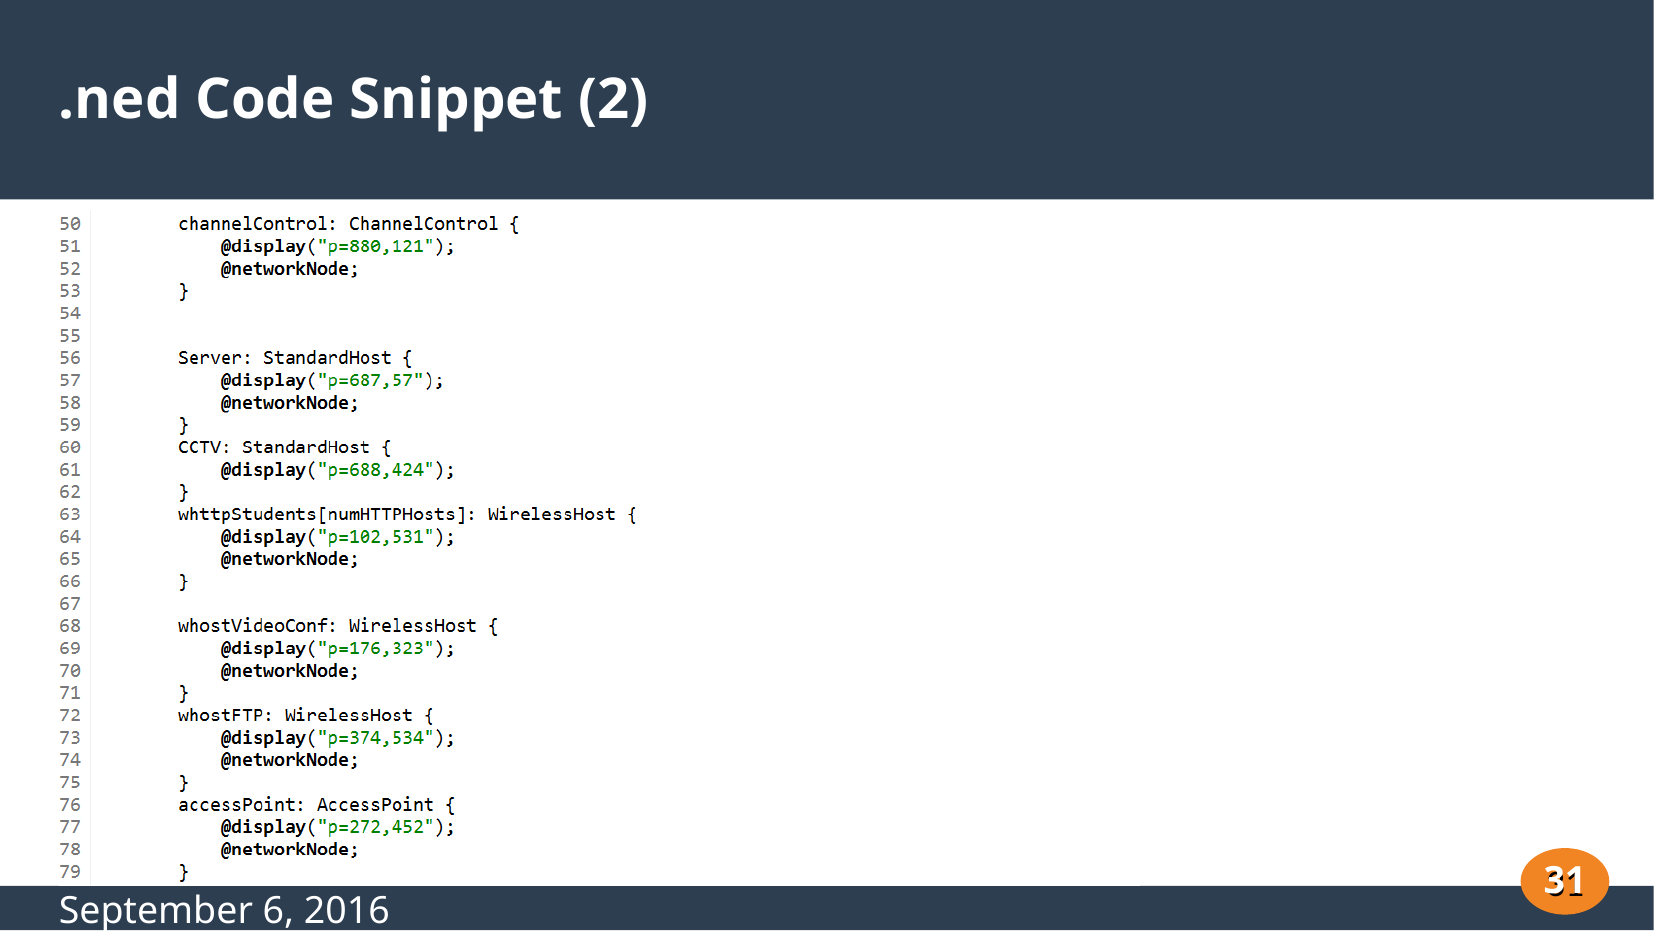

# .ned Code Snippet (2)
September 6, 2016